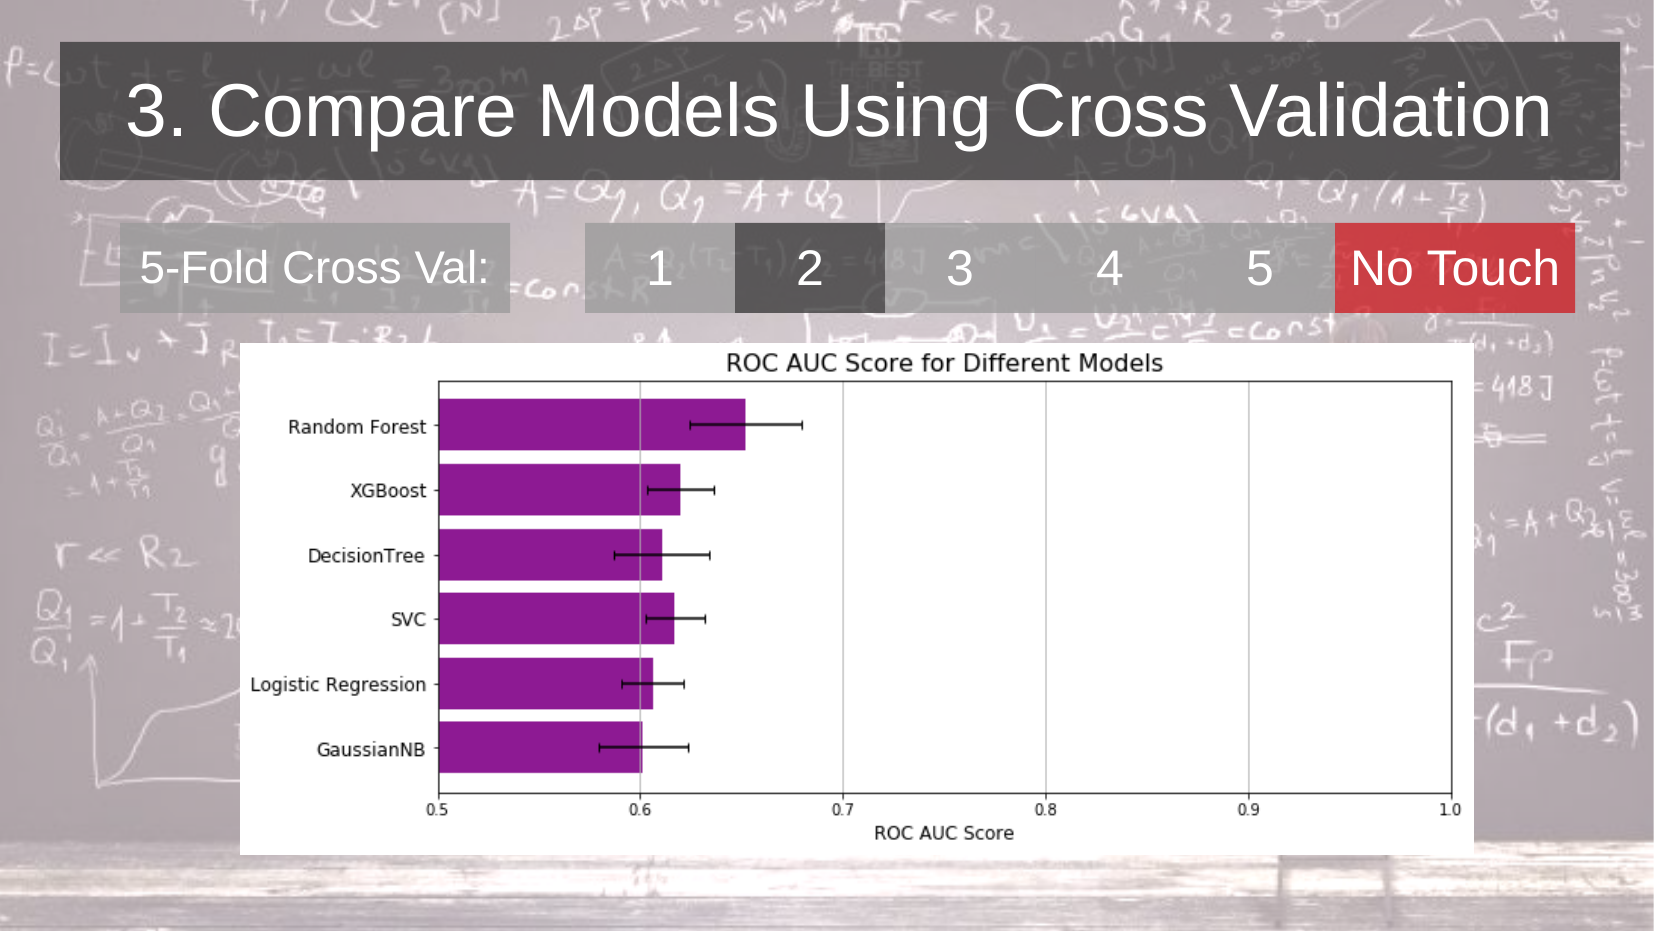

# 3. Compare Models Using Cross Validation
5-Fold Cross Val:
1
2
3
4
5
No Touch